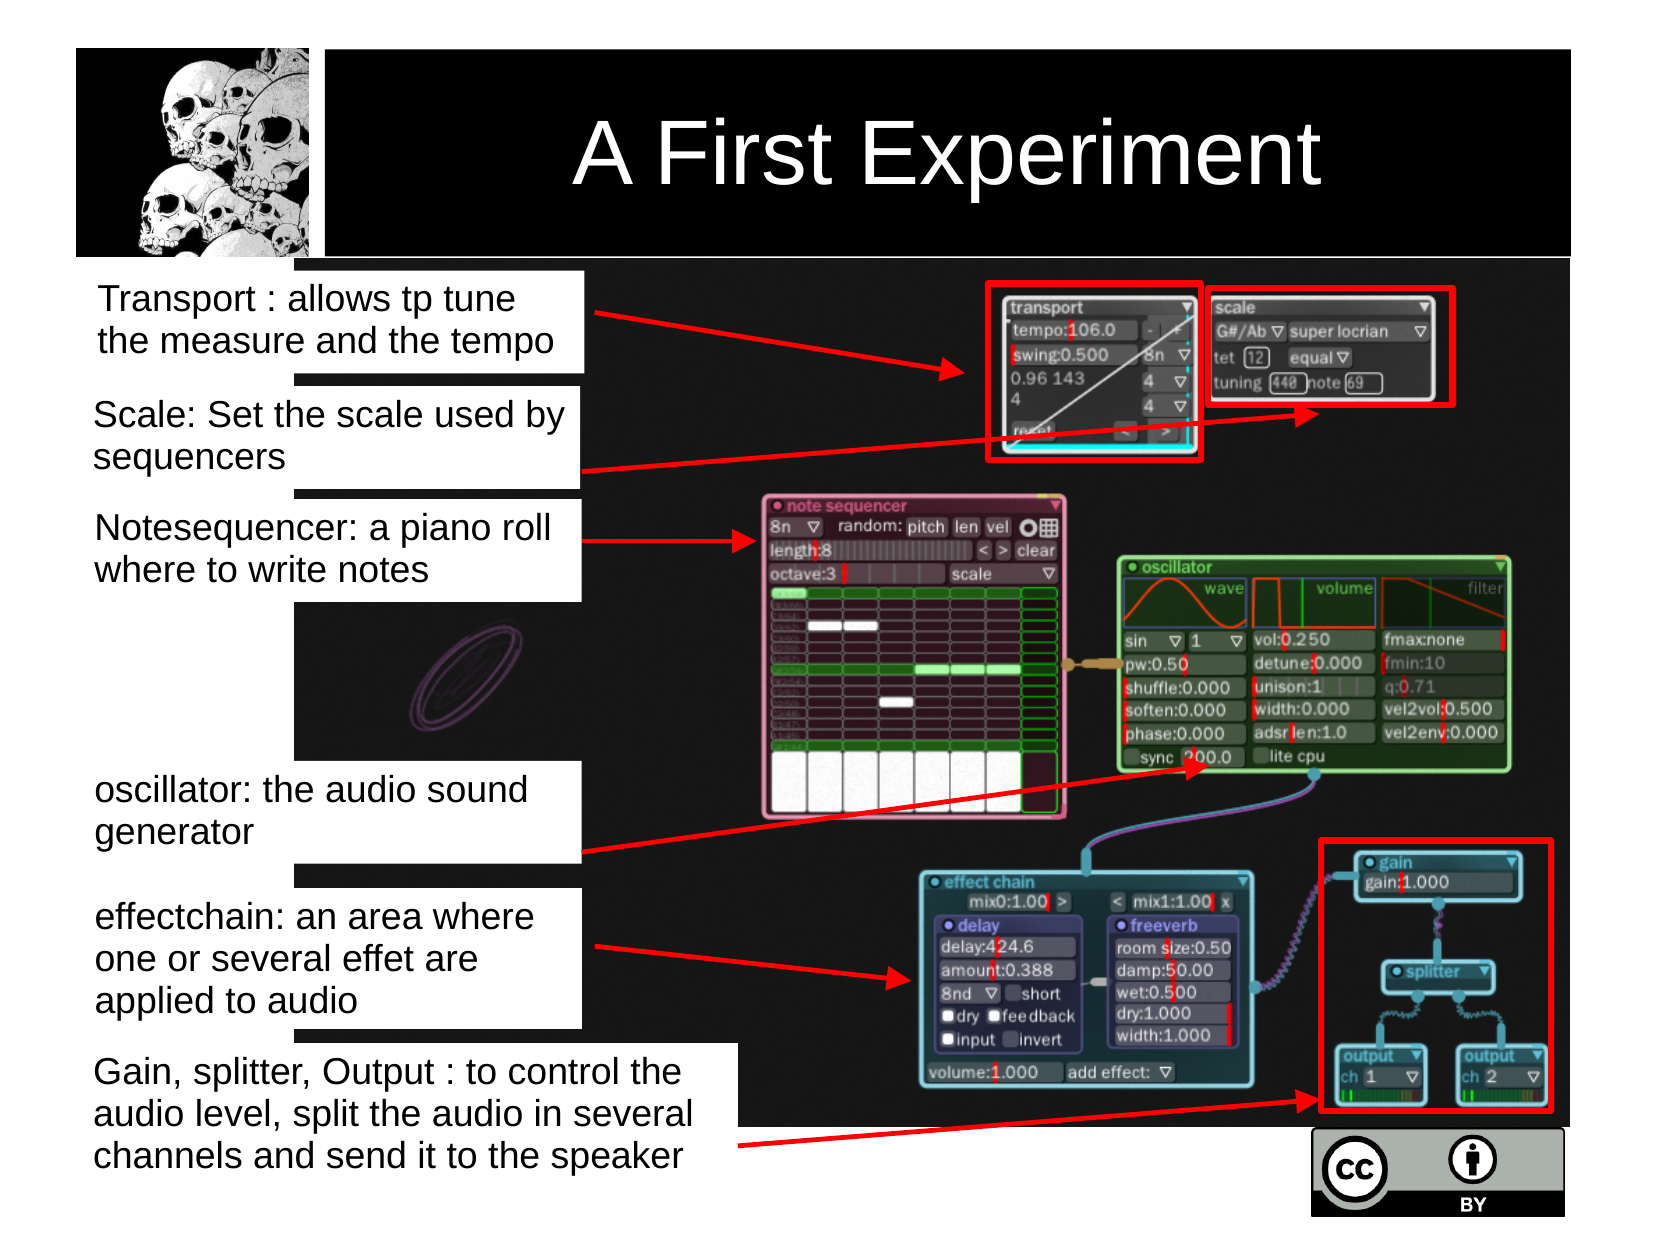

# A First Experiment
Transport : allows tp tune the measure and the tempo
Scale: Set the scale used by sequencers
Notesequencer: a piano roll where to write notes
oscillator: the audio sound generator
effectchain: an area where one or several effet are applied to audio
Gain, splitter, Output : to control the audio level, split the audio in several channels and send it to the speaker